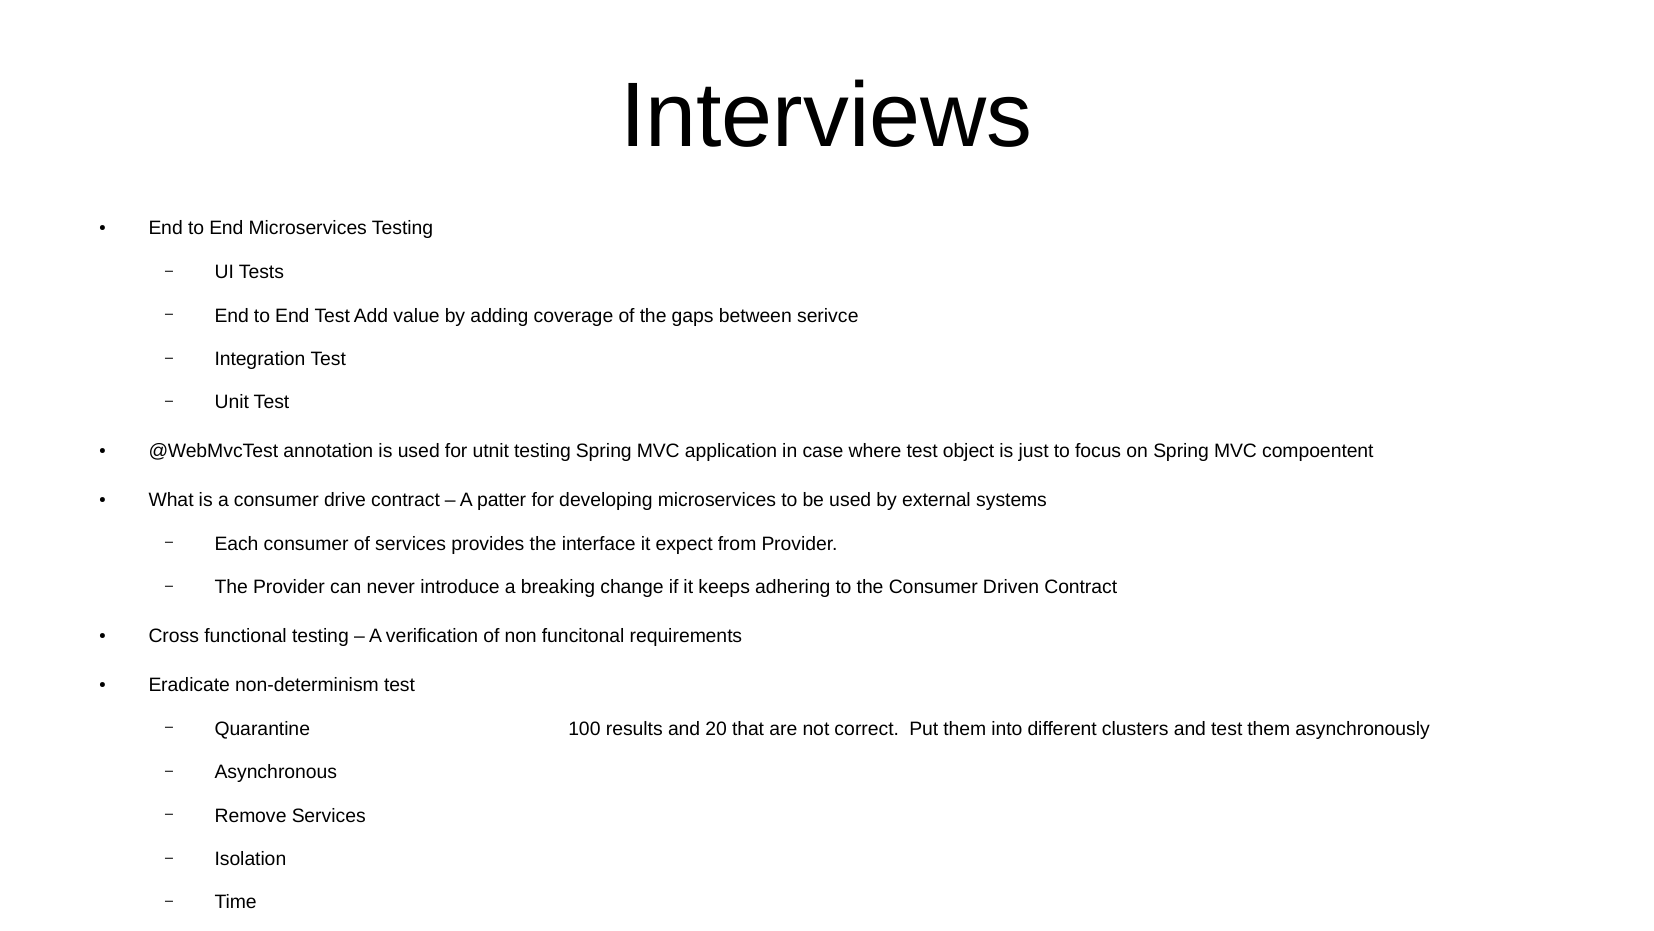

# Interviews
End to End Microservices Testing
UI Tests
End to End Test			Add value by adding coverage of the gaps between serivce
Integration Test
Unit Test
@WebMvcTest annotation is used for utnit testing Spring MVC application in case where test object is just to focus on Spring MVC compoentent
What is a consumer drive contract – A patter for developing microservices to be used by external systems
Each consumer of services provides the interface it expect from Provider.
The Provider can never introduce a breaking change if it keeps adhering to the Consumer Driven Contract
Cross functional testing – A verification of non funcitonal requirements
Eradicate non-determinism test
Quarantine				 	 	 	 100 results and 20 that are not correct. Put them into different clusters and test them asynchronously
Asynchronous
Remove Services
Isolation
Time